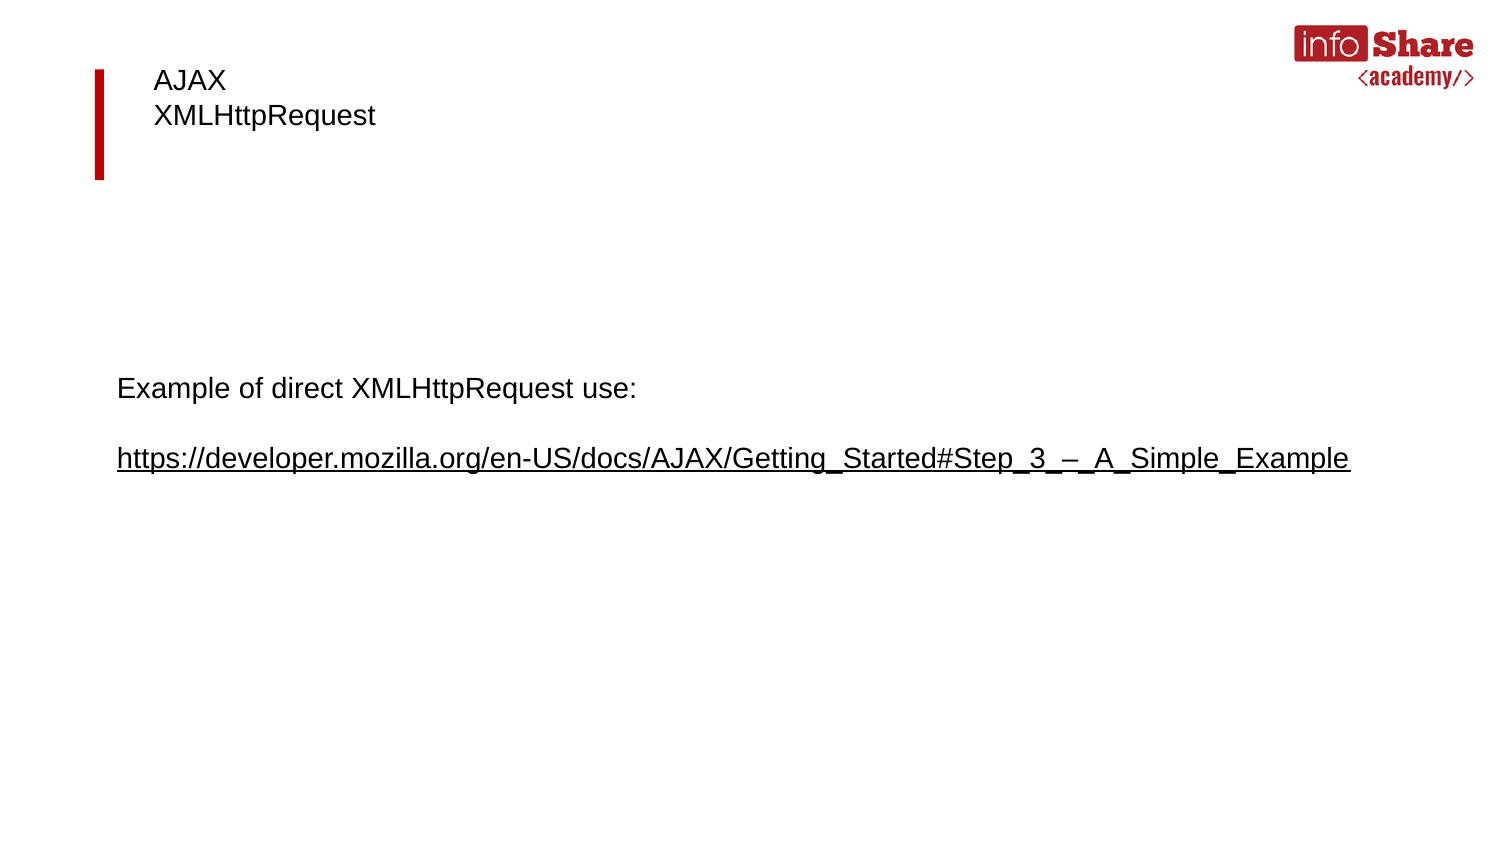

# AJAX XMLHttpRequest
Example of direct XMLHttpRequest use:
https://developer.mozilla.org/en-US/docs/AJAX/Getting_Started#Step_3_–_A_Simple_Example